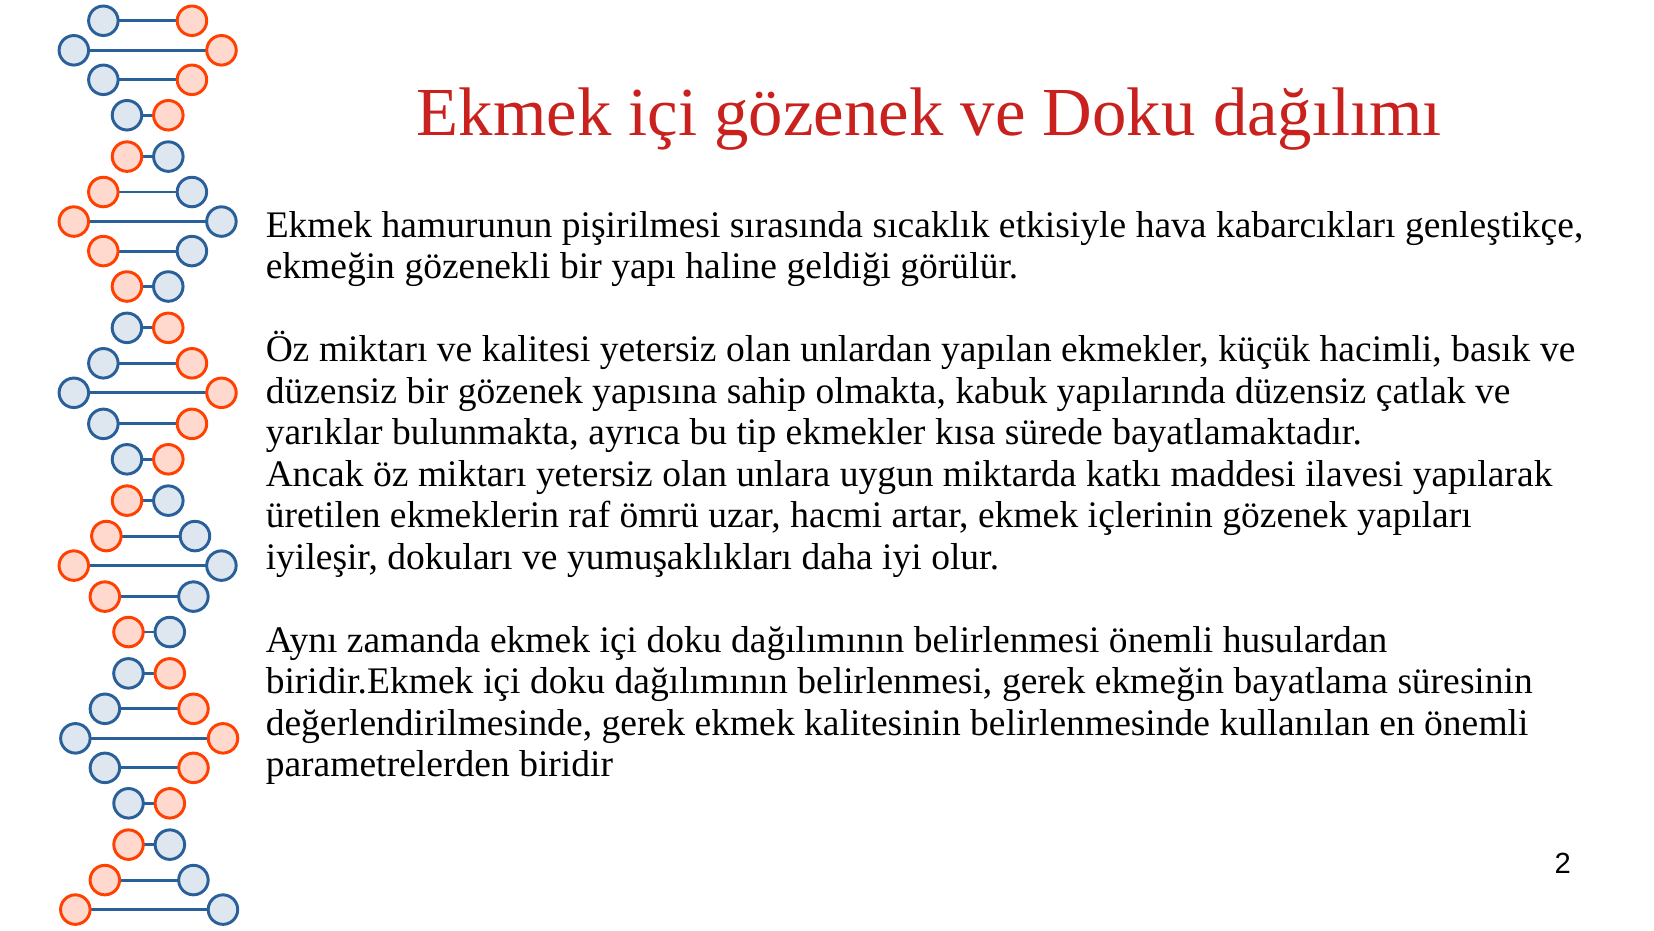

# Ekmek içi gözenek ve Doku dağılımı
Ekmek hamurunun pişirilmesi sırasında sıcaklık etkisiyle hava kabarcıkları genleştikçe, ekmeğin gözenekli bir yapı haline geldiği görülür.
Öz miktarı ve kalitesi yetersiz olan unlardan yapılan ekmekler, küçük hacimli, basık ve düzensiz bir gözenek yapısına sahip olmakta, kabuk yapılarında düzensiz çatlak ve yarıklar bulunmakta, ayrıca bu tip ekmekler kısa sürede bayatlamaktadır.
Ancak öz miktarı yetersiz olan unlara uygun miktarda katkı maddesi ilavesi yapılarak üretilen ekmeklerin raf ömrü uzar, hacmi artar, ekmek içlerinin gözenek yapıları iyileşir, dokuları ve yumuşaklıkları daha iyi olur.
Aynı zamanda ekmek içi doku dağılımının belirlenmesi önemli husulardan biridir.Ekmek içi doku dağılımının belirlenmesi, gerek ekmeğin bayatlama süresinin değerlendirilmesinde, gerek ekmek kalitesinin belirlenmesinde kullanılan en önemli parametrelerden biridir
2